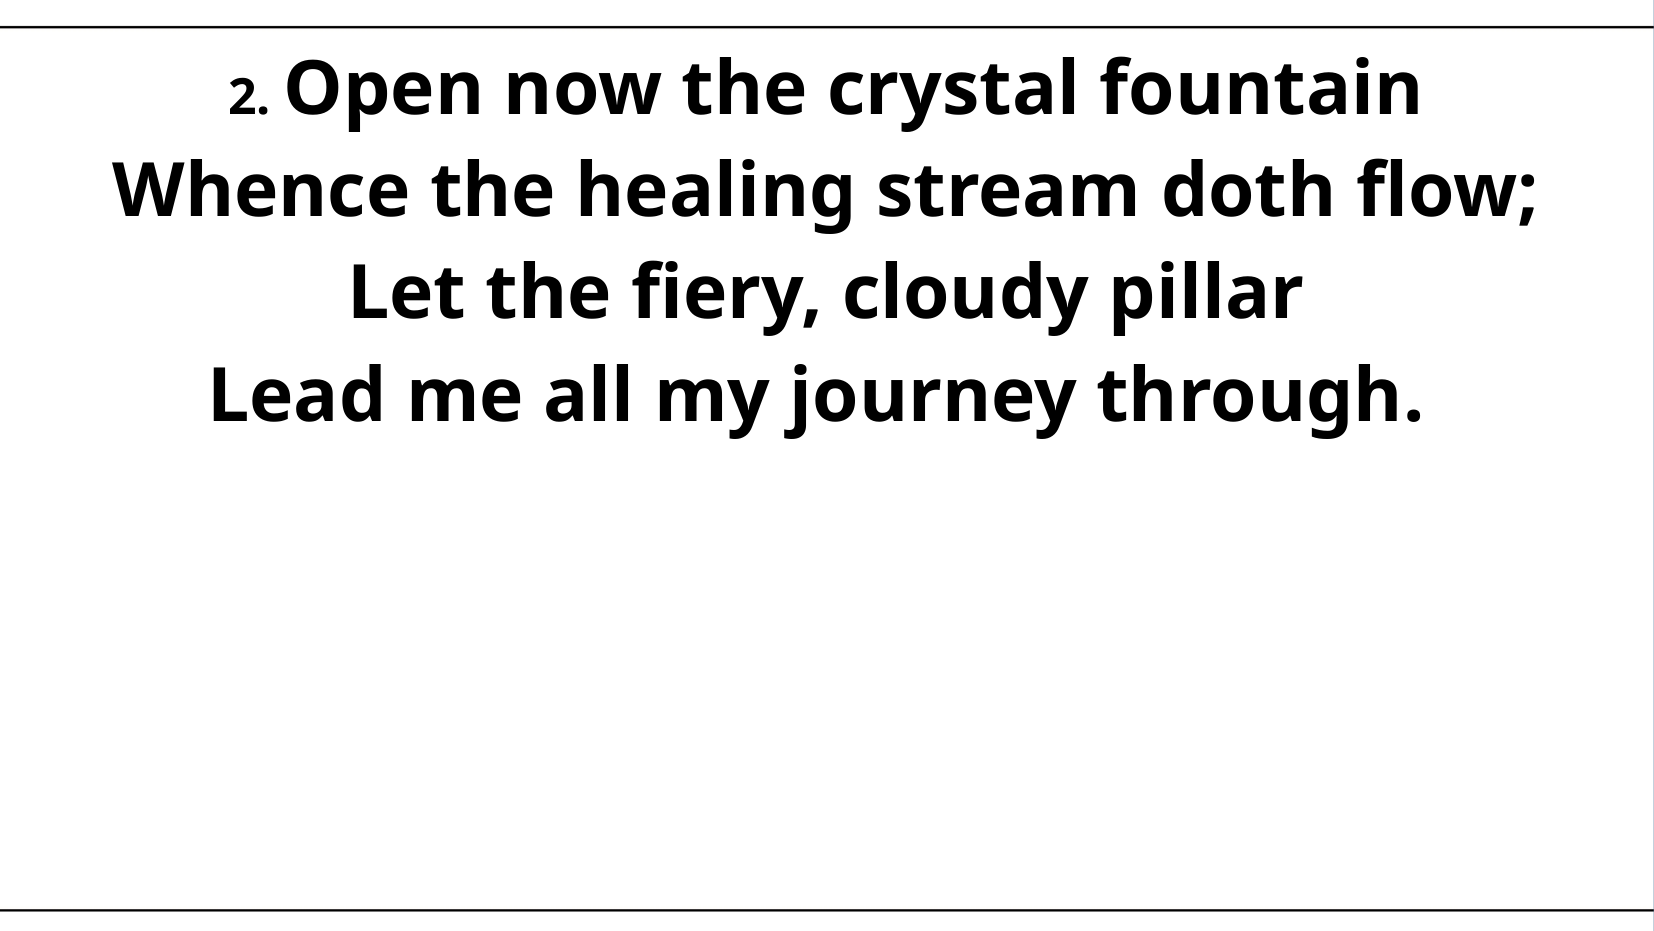

2. Open now the crystal fountain
Whence the healing stream doth flow;
Let the fiery, cloudy pillar
Lead me all my journey through.